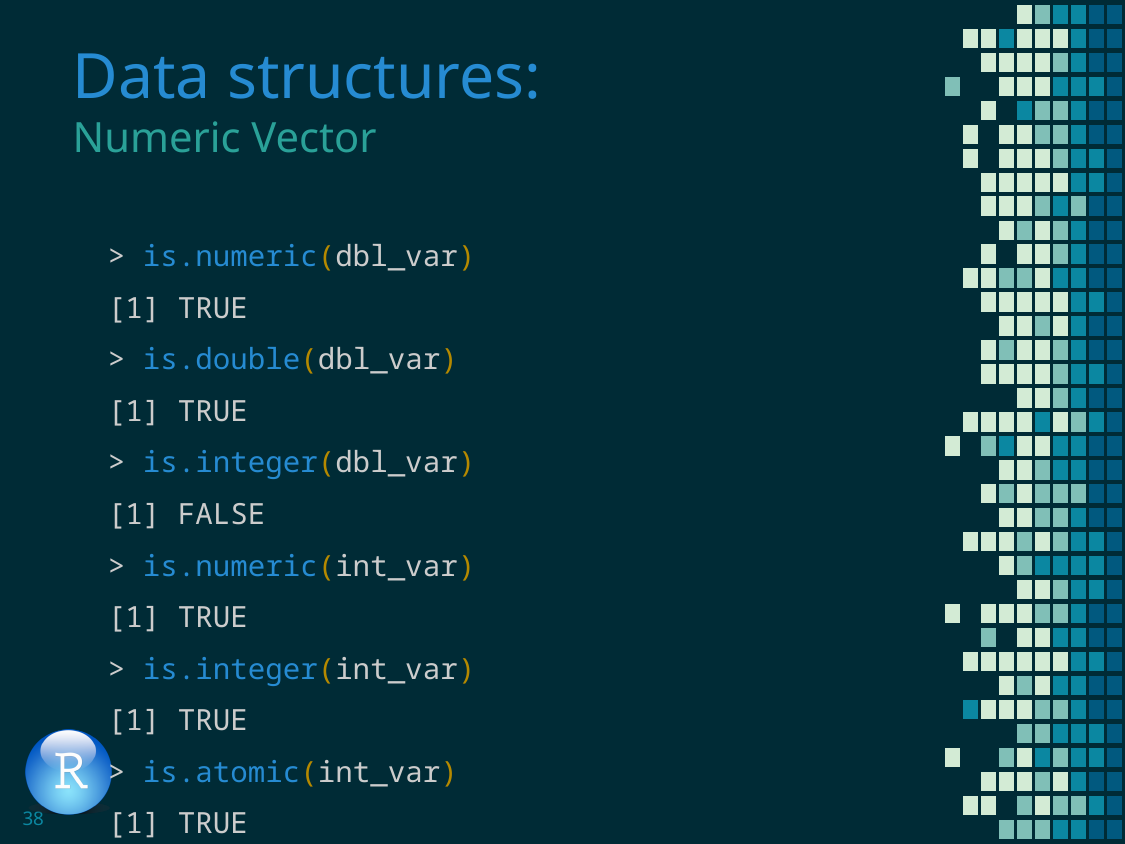

Data structures:
Numeric Vector
> is.numeric(dbl_var)
[1] TRUE
> is.double(dbl_var)
[1] TRUE
> is.integer(dbl_var)
[1] FALSE
> is.numeric(int_var)
[1] TRUE
> is.integer(int_var)
[1] TRUE
> is.atomic(int_var)
[1] TRUE